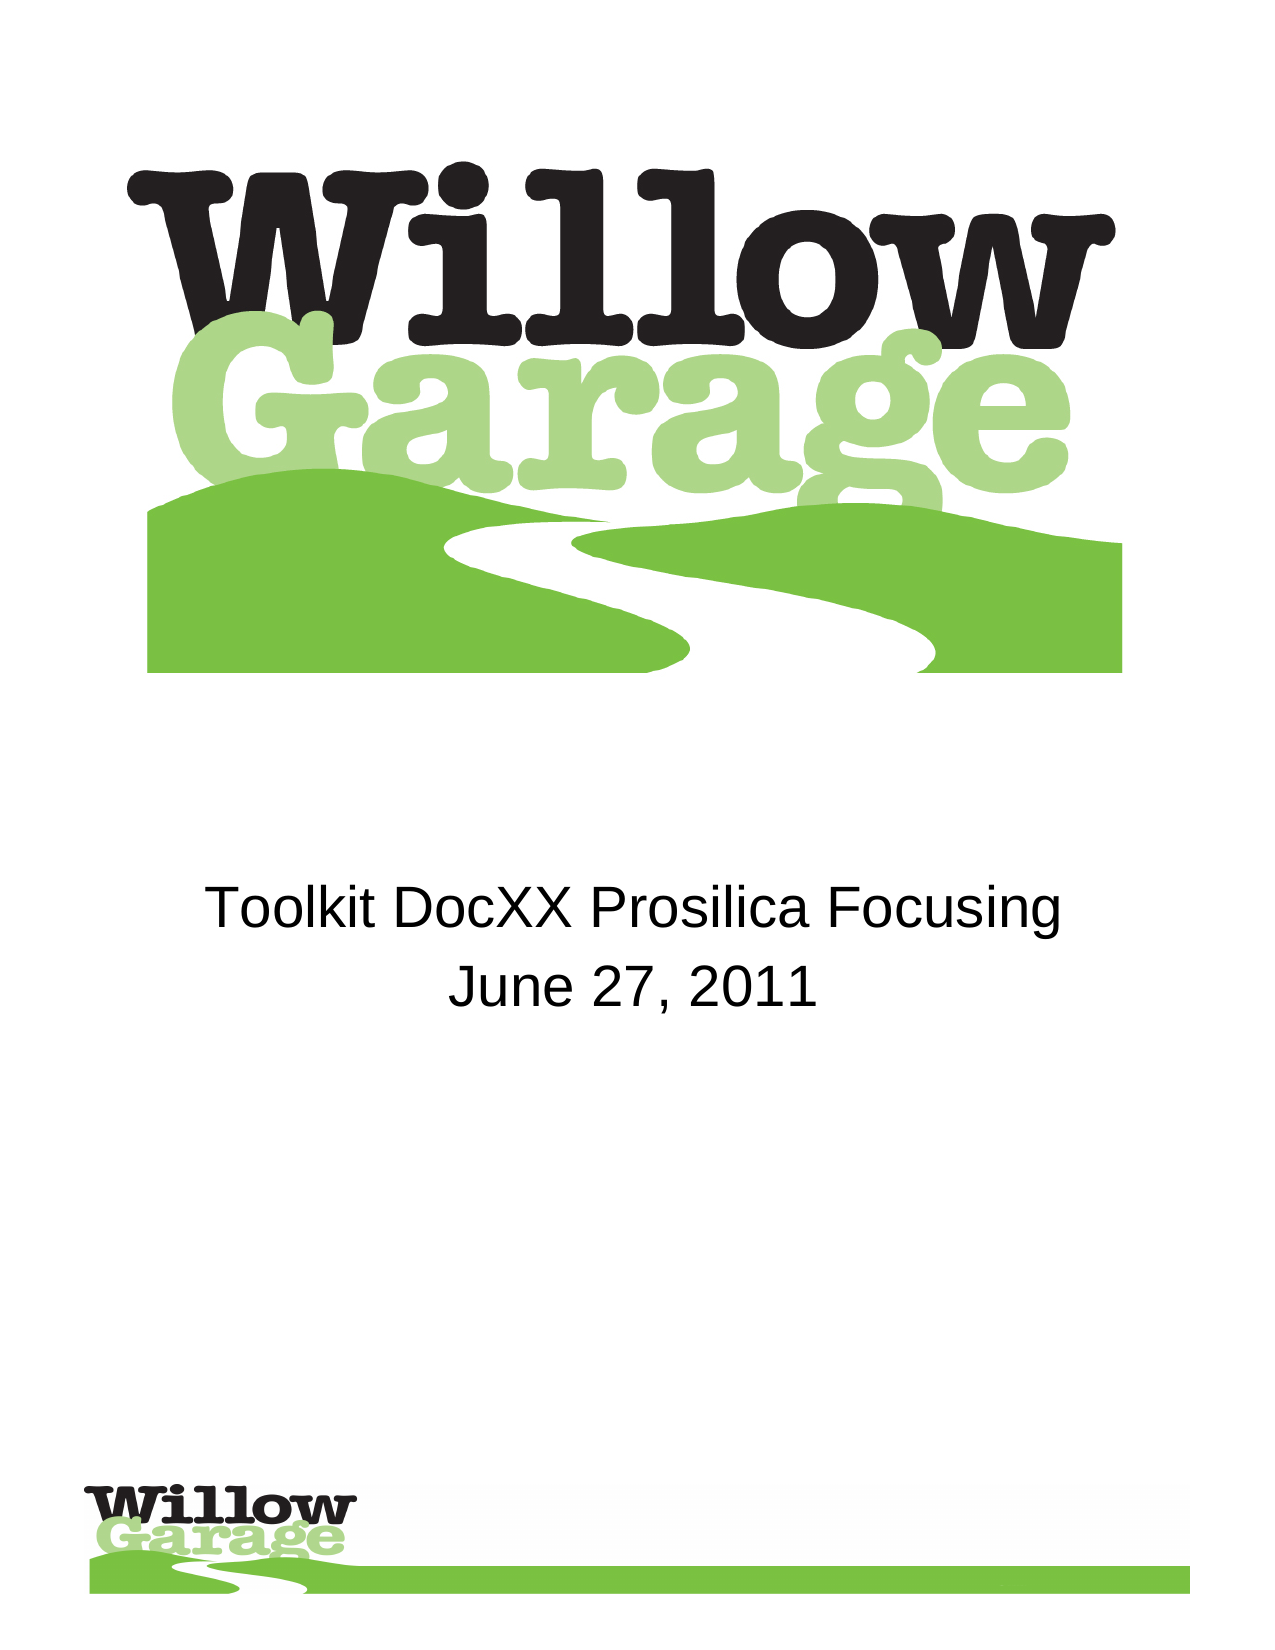

# Toolkit DocXX Prosilica Focusing
June 27, 2011